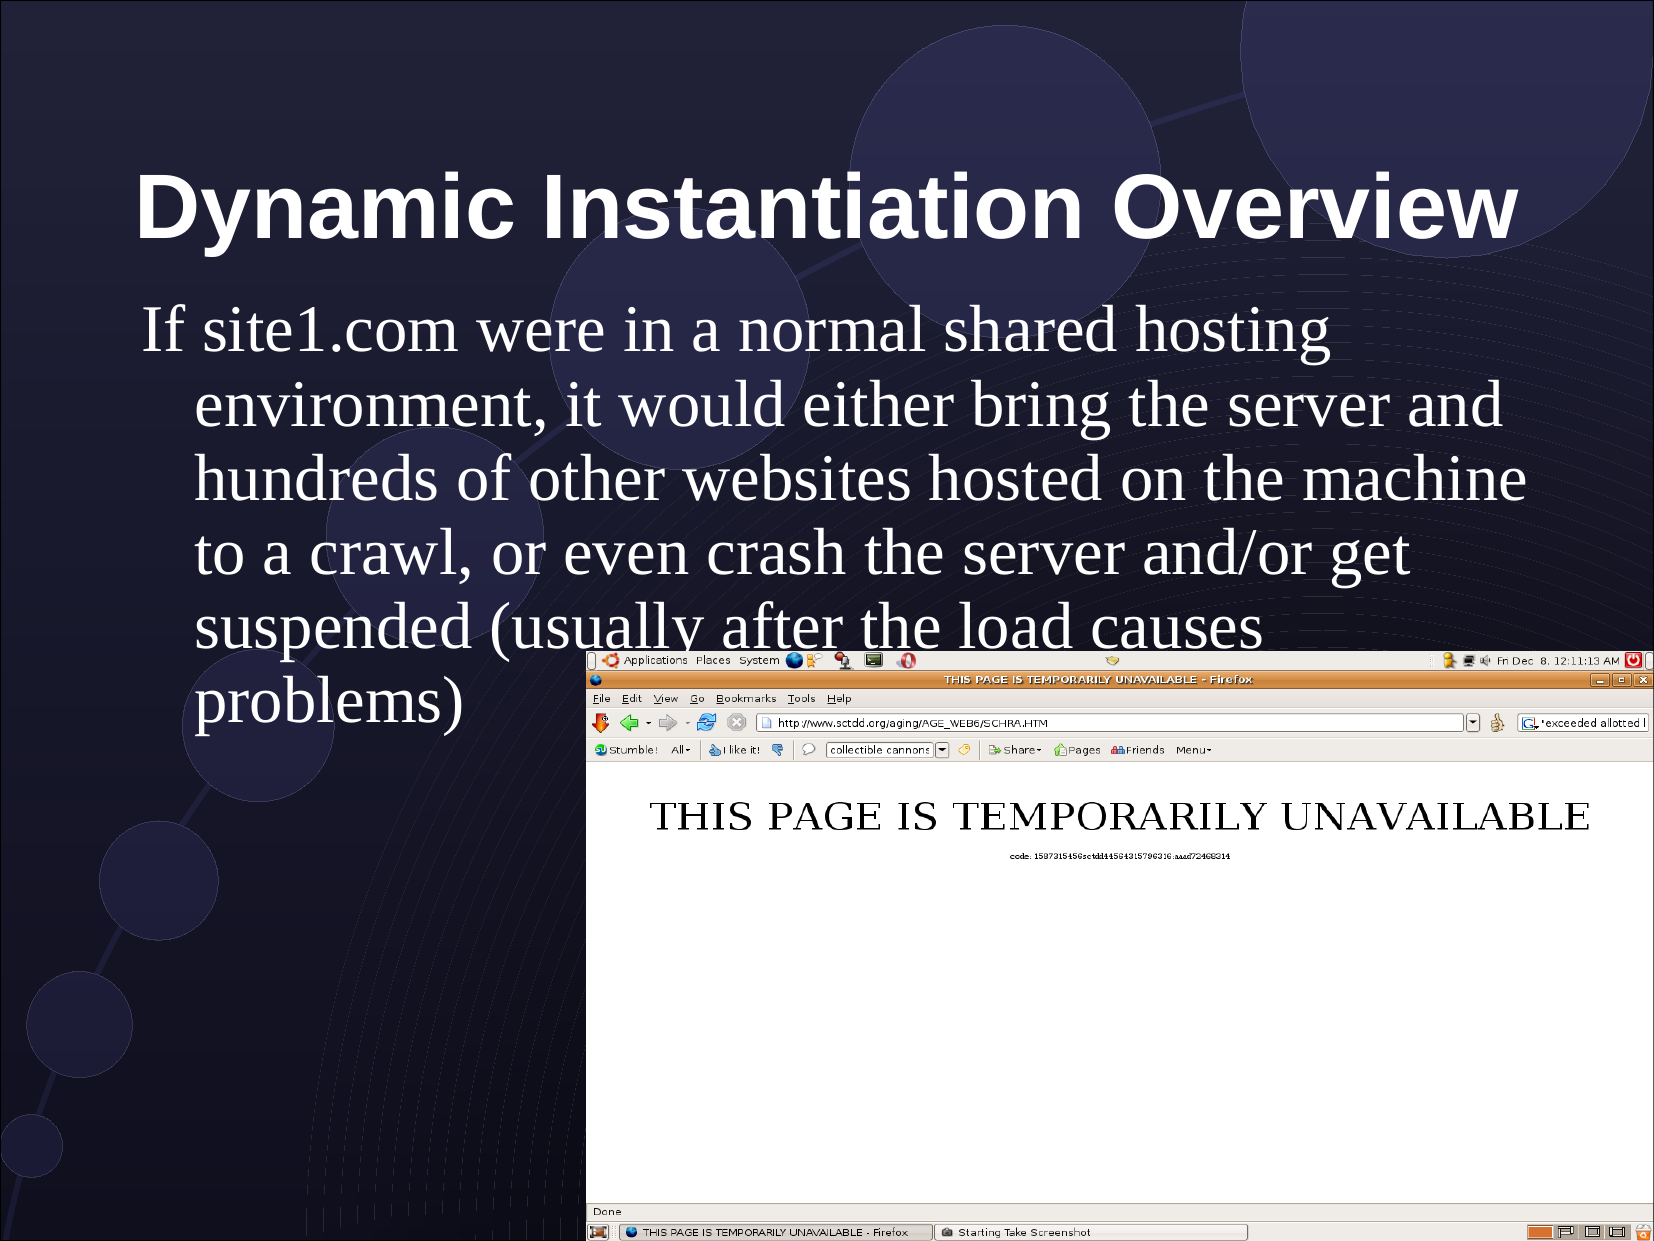

# Dynamic Instantiation Overview
If site1.com were in a normal shared hosting environment, it would either bring the server and hundreds of other websites hosted on the machine to a crawl, or even crash the server and/or get suspended (usually after the load causes problems)